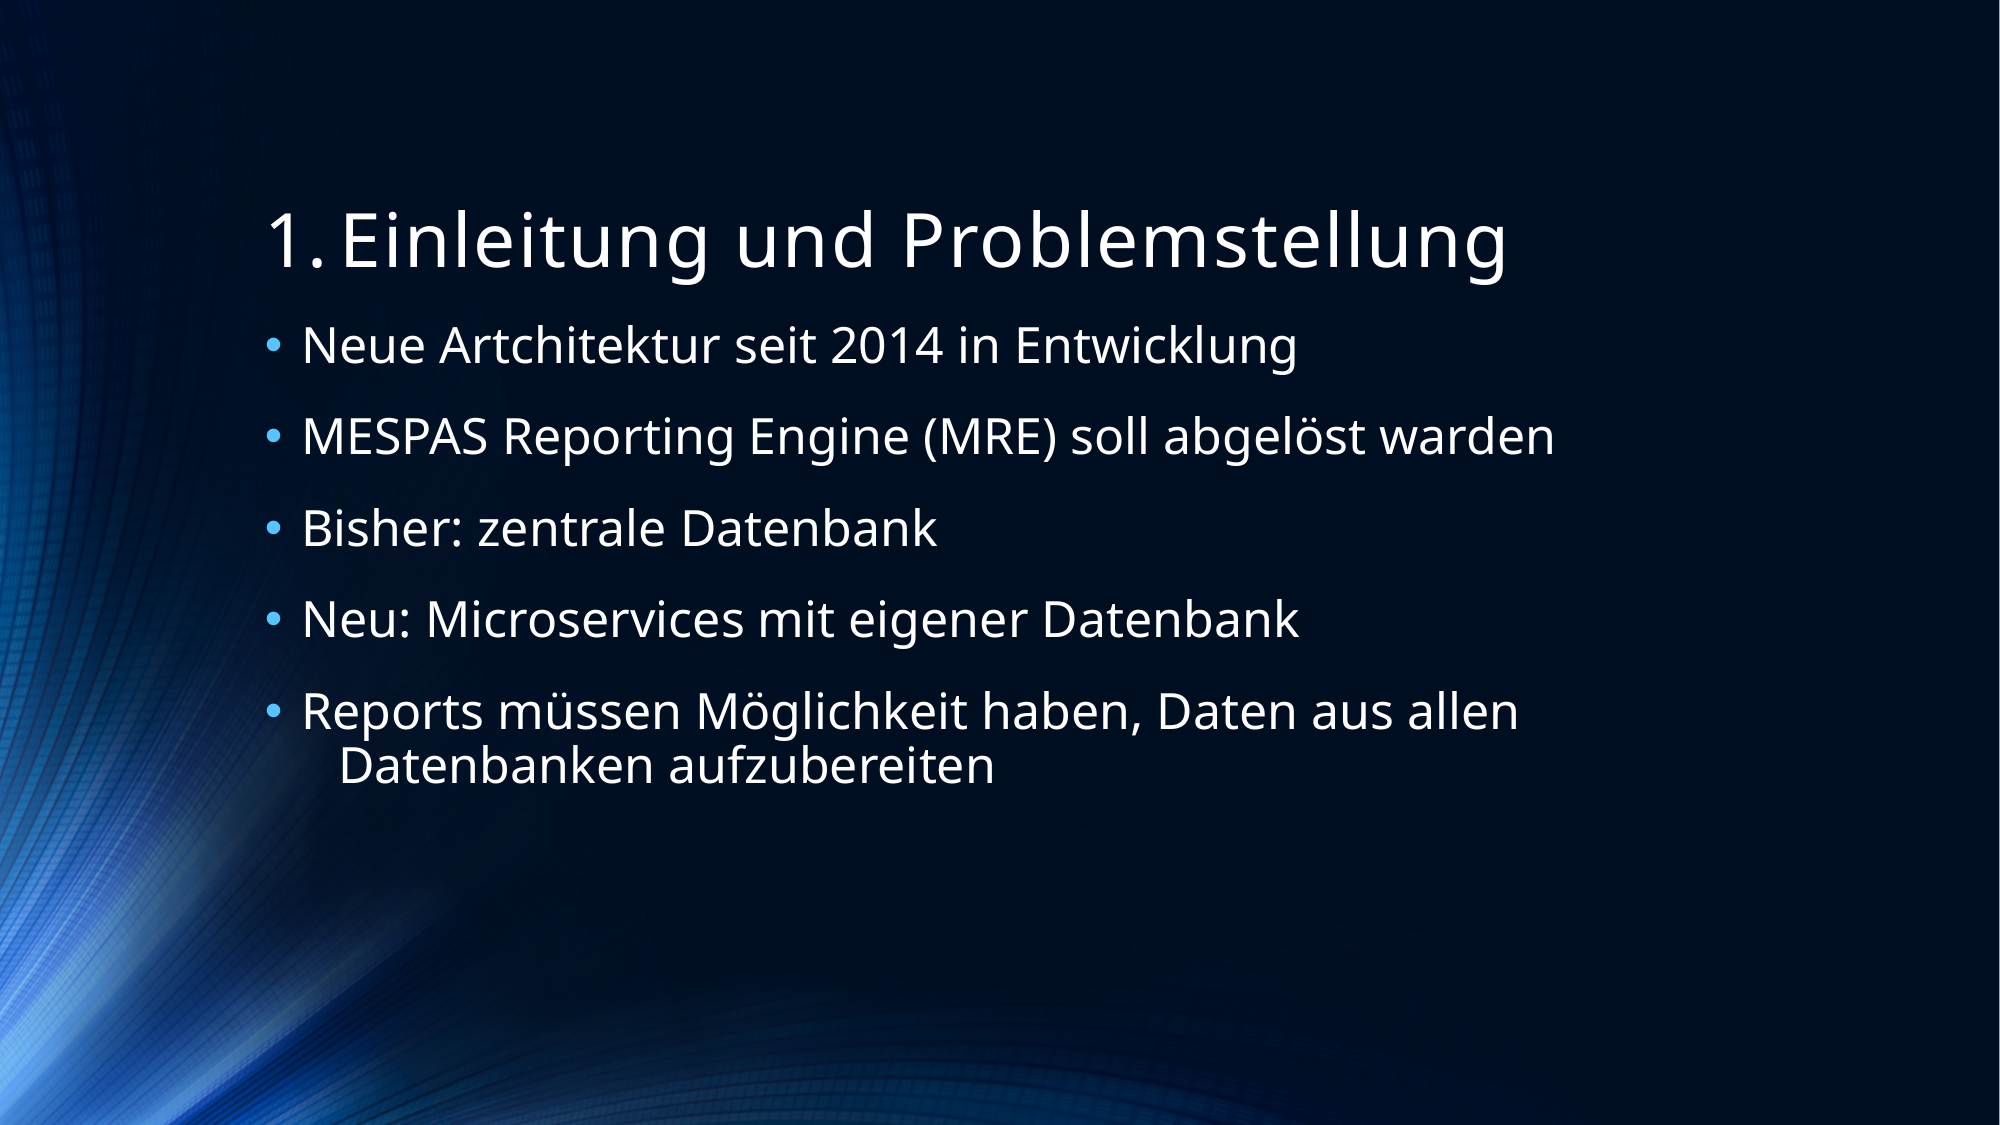

# Einleitung und Problemstellung
Neue Artchitektur seit 2014 in Entwicklung
MESPAS Reporting Engine (MRE) soll abgelöst warden
Bisher: zentrale Datenbank
Neu: Microservices mit eigener Datenbank
Reports müssen Möglichkeit haben, Daten aus allen Datenbanken aufzubereiten